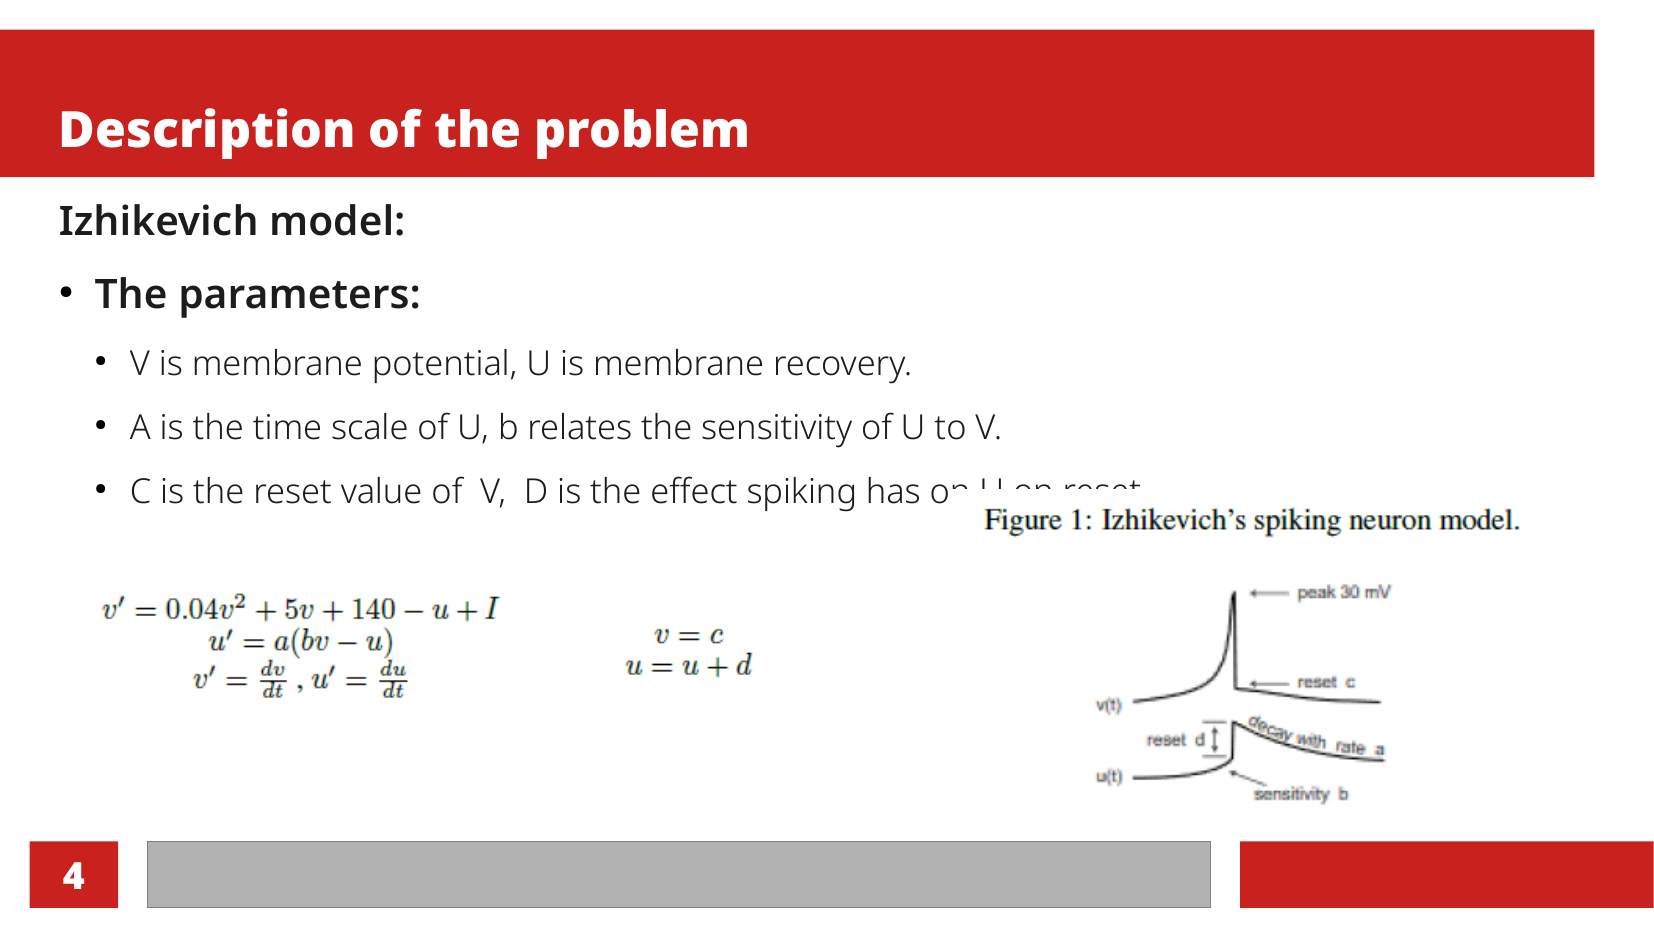

# Description of the problem
Izhikevich model:
The parameters:
V is membrane potential, U is membrane recovery.
A is the time scale of U, b relates the sensitivity of U to V.
C is the reset value of V, D is the effect spiking has on U on reset.
4